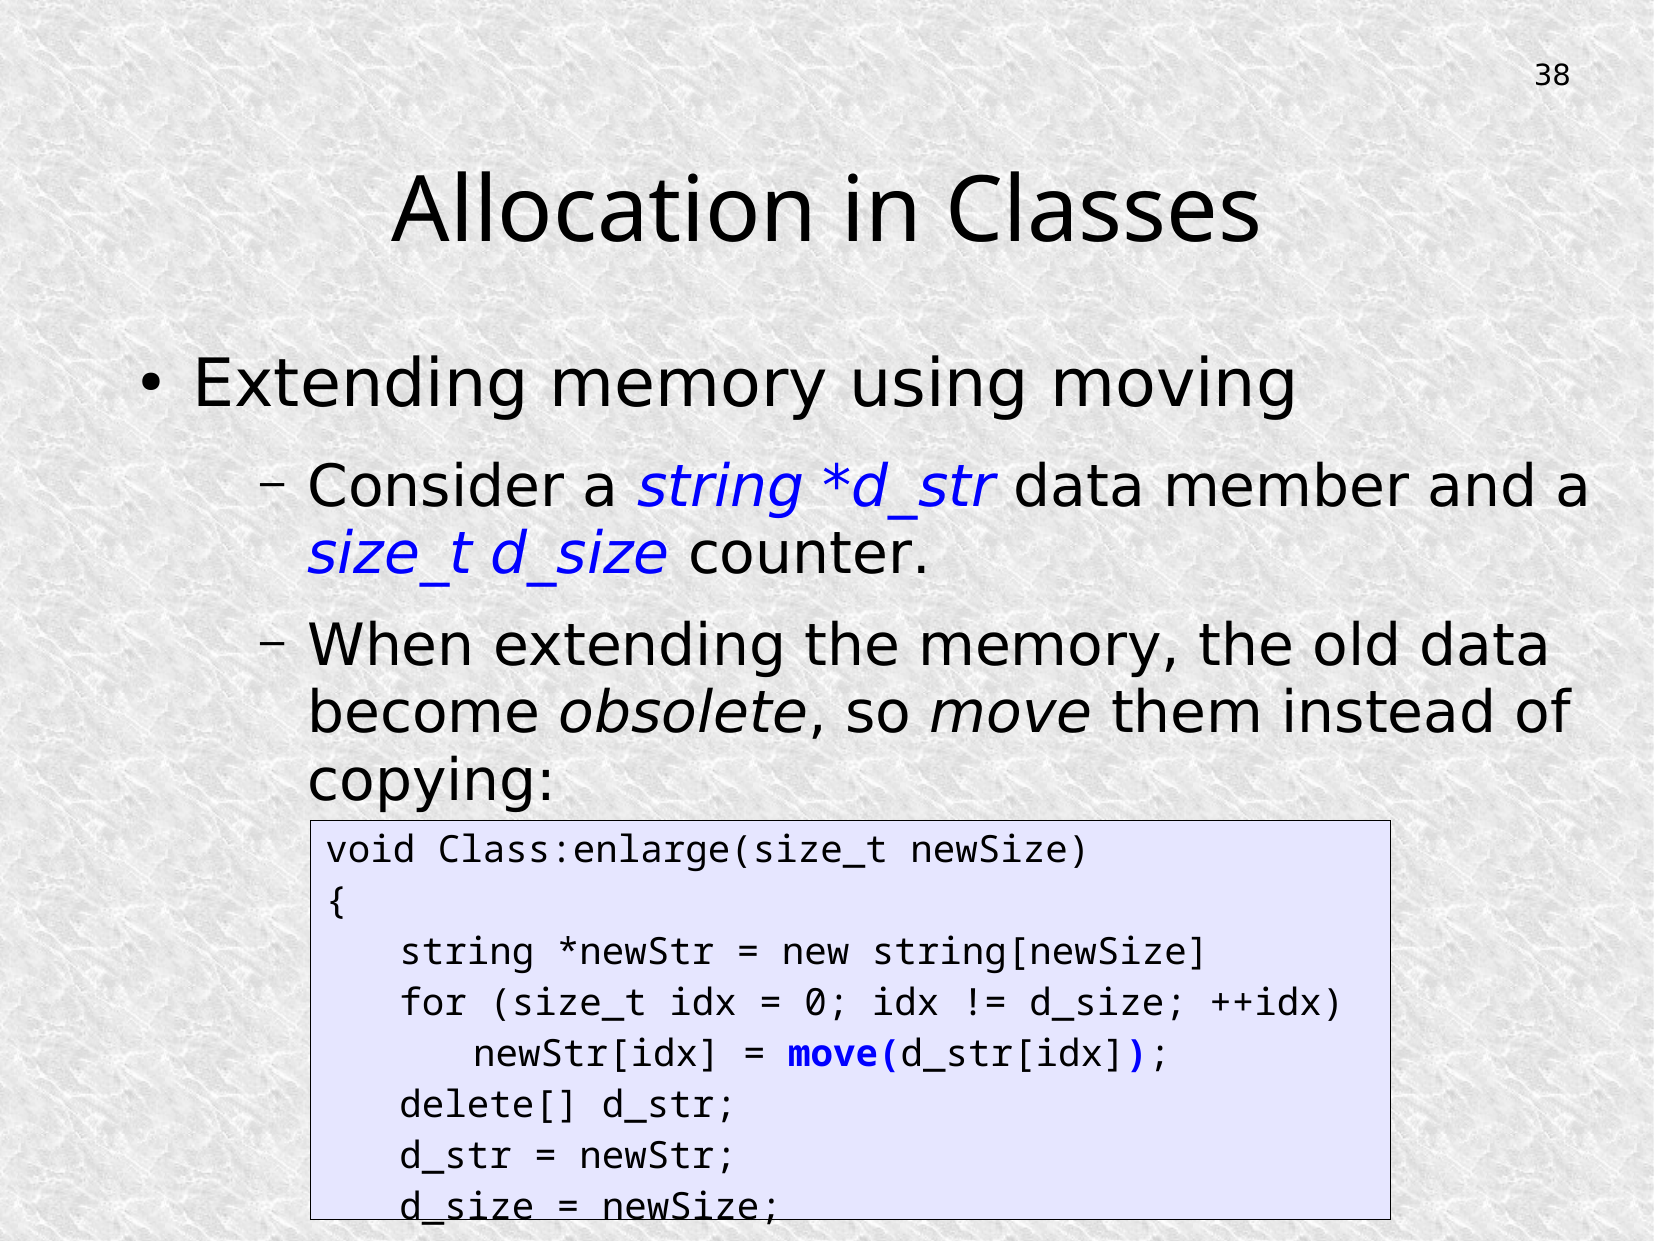

38
# Allocation in Classes
Extending memory using moving
Consider a string *d_str data member and a size_t d_size counter.
When extending the memory, the old data become obsolete, so move them instead of copying:
void Class:enlarge(size_t newSize)
{
	string *newStr = new string[newSize]
	for (size_t idx = 0; idx != d_size; ++idx)
		newStr[idx] = move(d_str[idx]);
	delete[] d_str;
	d_str = newStr;
	d_size = newSize;
}